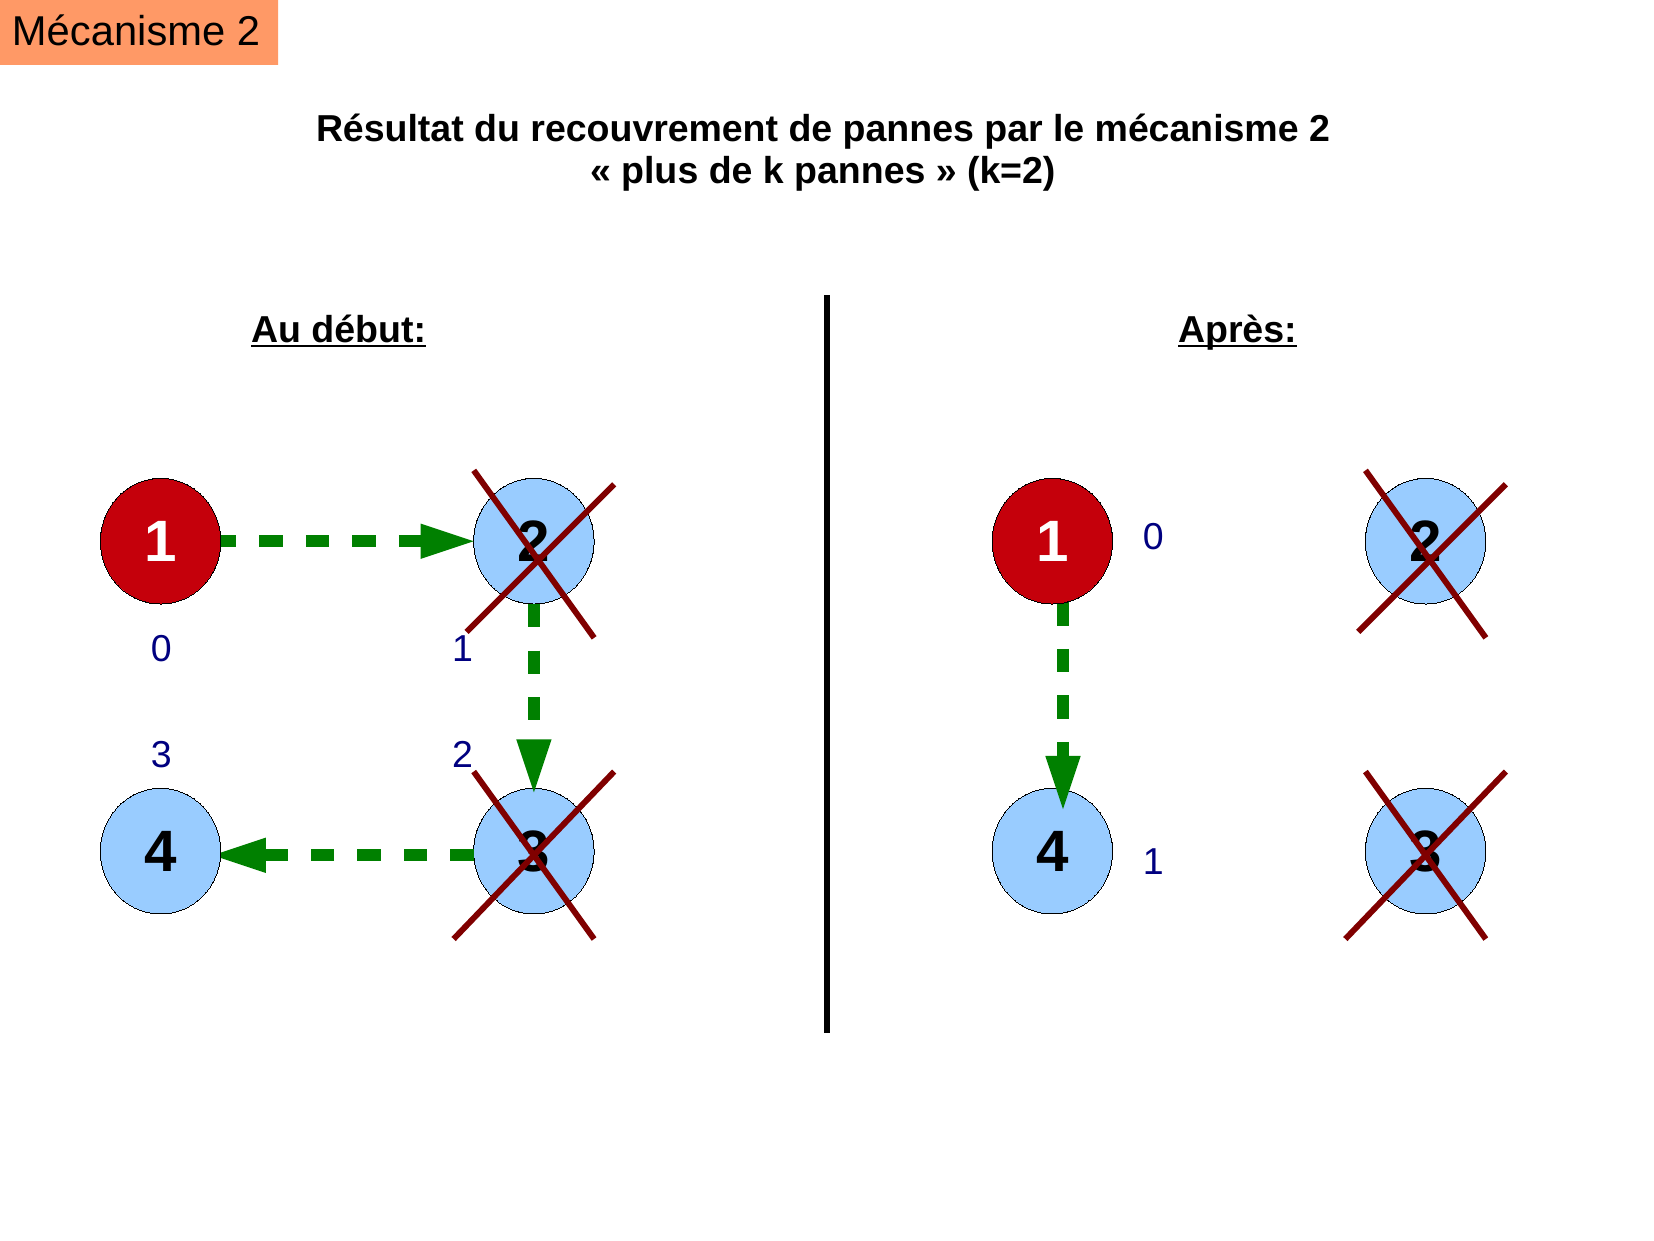

Mécanisme 2
Résultat du recouvrement de pannes par le mécanisme 2
« plus de k pannes » (k=2)
Au début:
Après:
1
2
2
1
2
2
0
0
1
3
2
4
3
4
3
1